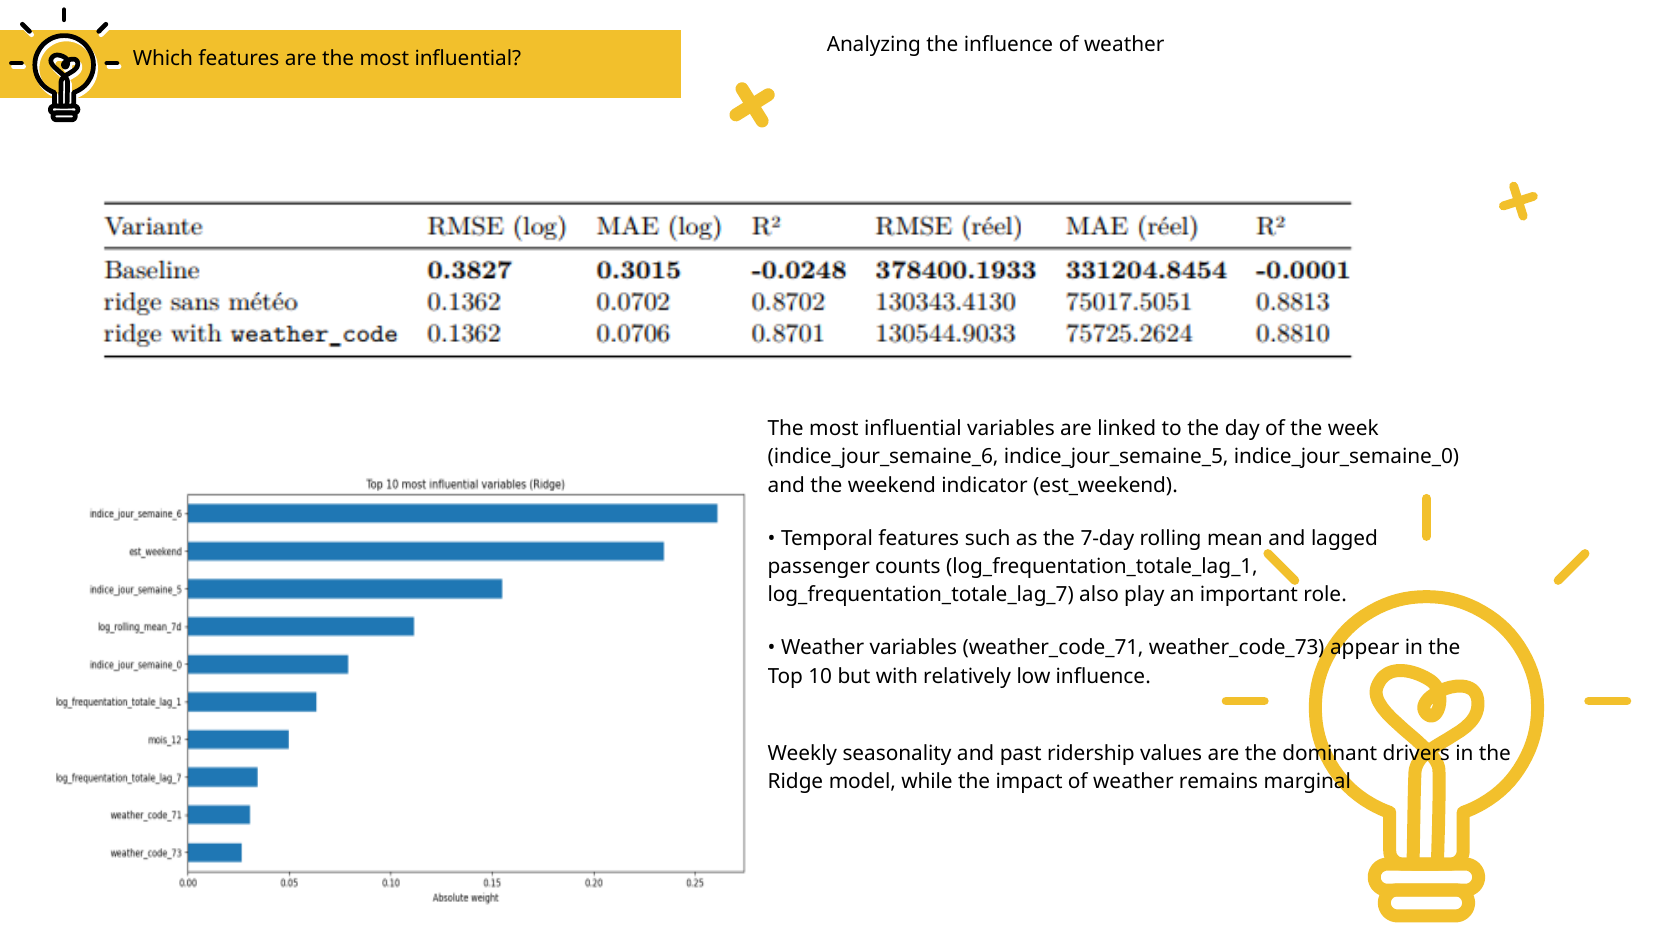

# Which features are the most influential?
Analyzing the influence of weather
The most influential variables are linked to the day of the week (indice_jour_semaine_6, indice_jour_semaine_5, indice_jour_semaine_0) and the weekend indicator (est_weekend).
• Temporal features such as the 7-day rolling mean and lagged passenger counts (log_frequentation_totale_lag_1, log_frequentation_totale_lag_7) also play an important role.
• Weather variables (weather_code_71, weather_code_73) appear in the Top 10 but with relatively low influence.
Weekly seasonality and past ridership values are the dominant drivers in the Ridge model, while the impact of weather remains marginal